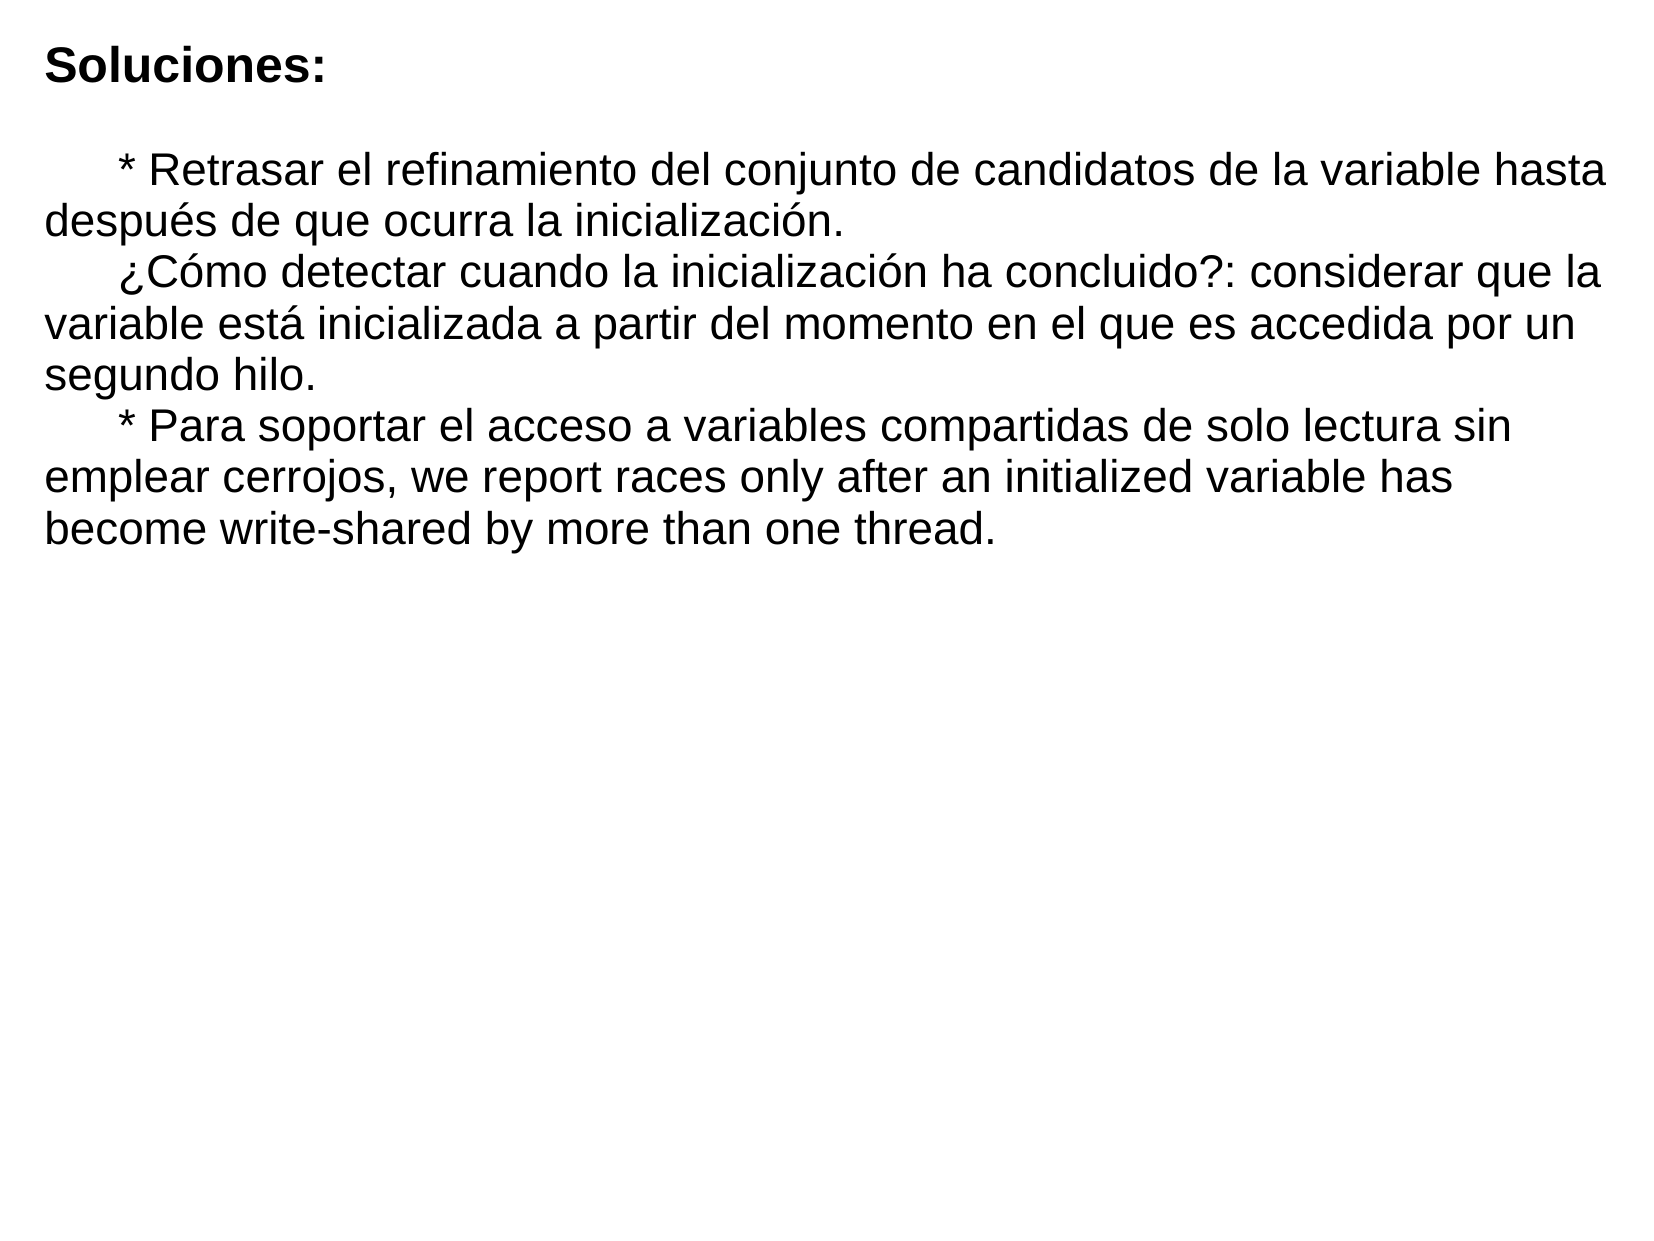

Soluciones:
	* Retrasar el refinamiento del conjunto de candidatos de la variable hasta después de que ocurra la inicialización.
	¿Cómo detectar cuando la inicialización ha concluido?: considerar que la variable está inicializada a partir del momento en el que es accedida por un segundo hilo.
	* Para soportar el acceso a variables compartidas de solo lectura sin emplear cerrojos, we report races only after an initialized variable has become write-shared by more than one thread.